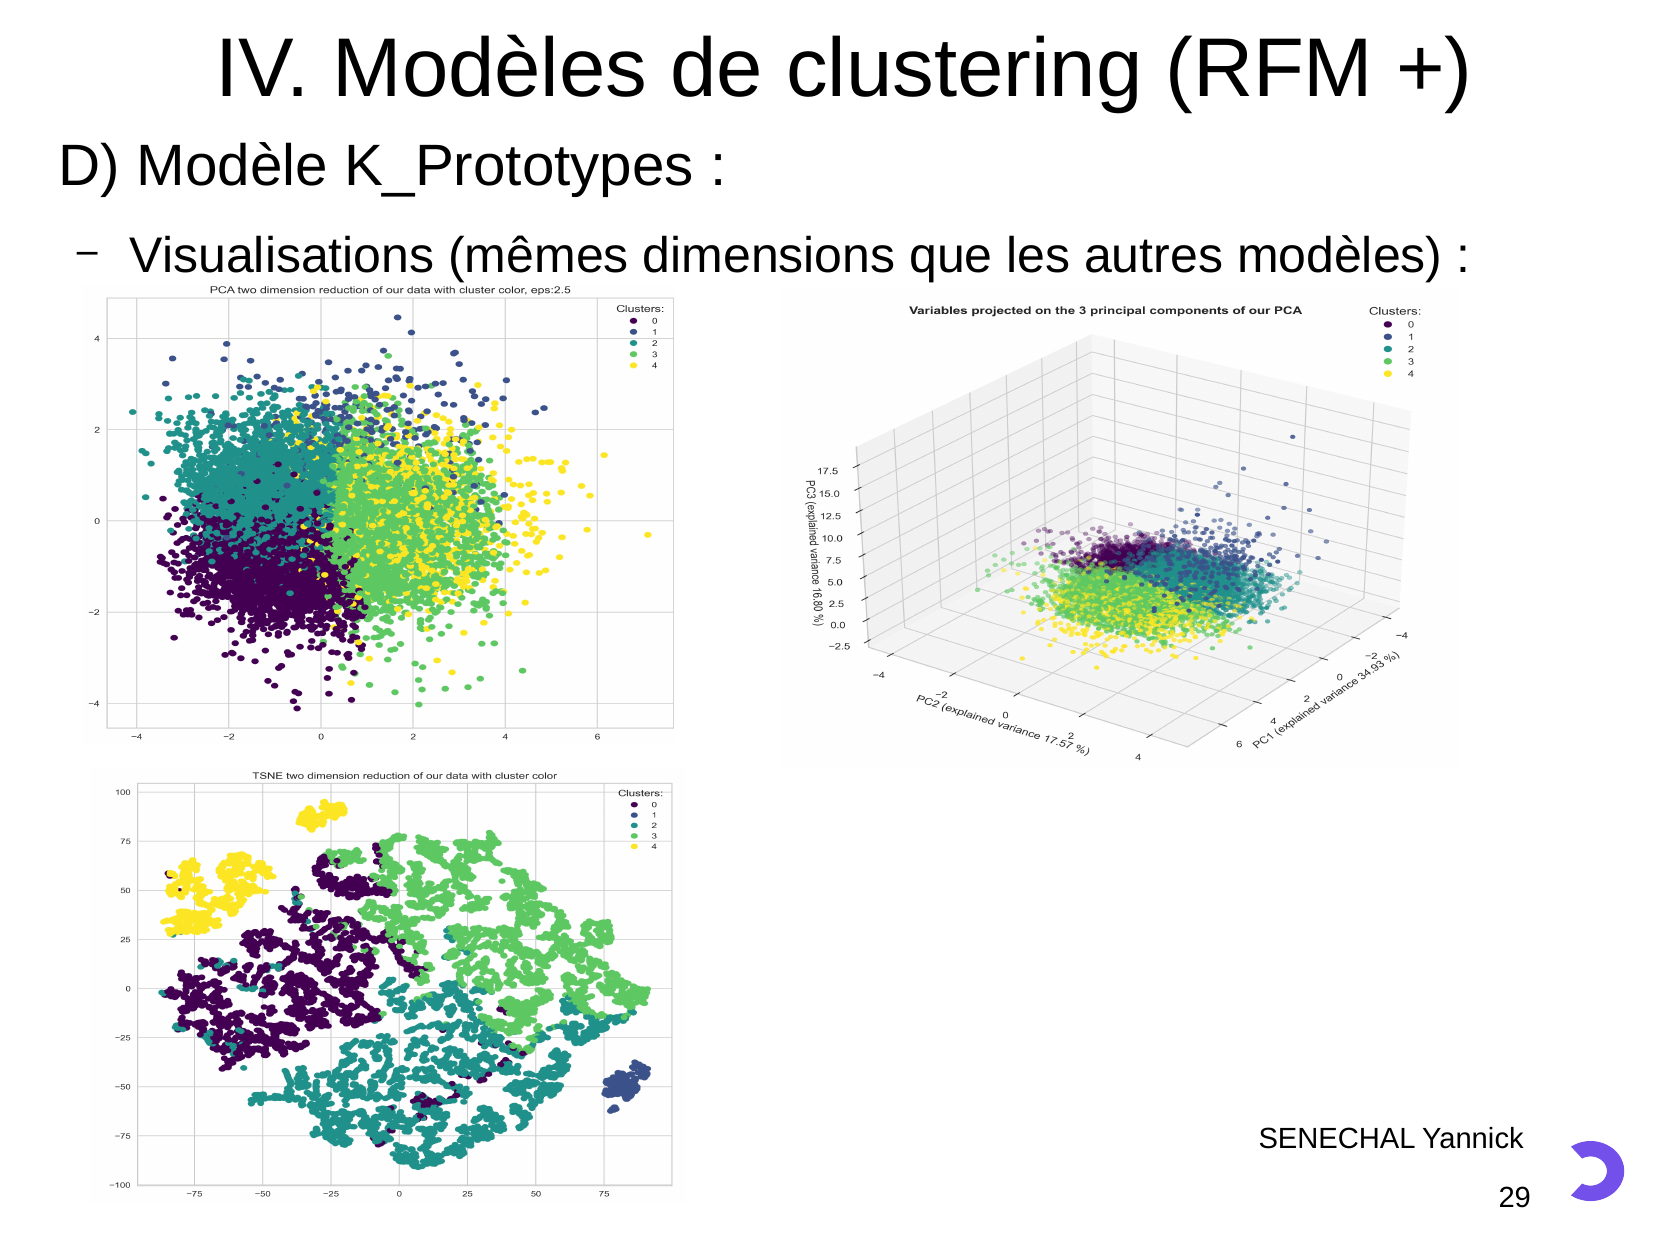

# IV. Modèles de clustering (RFM +)
D) Modèle K_Prototypes :
Visualisations (mêmes dimensions que les autres modèles) :
SENECHAL Yannick
29